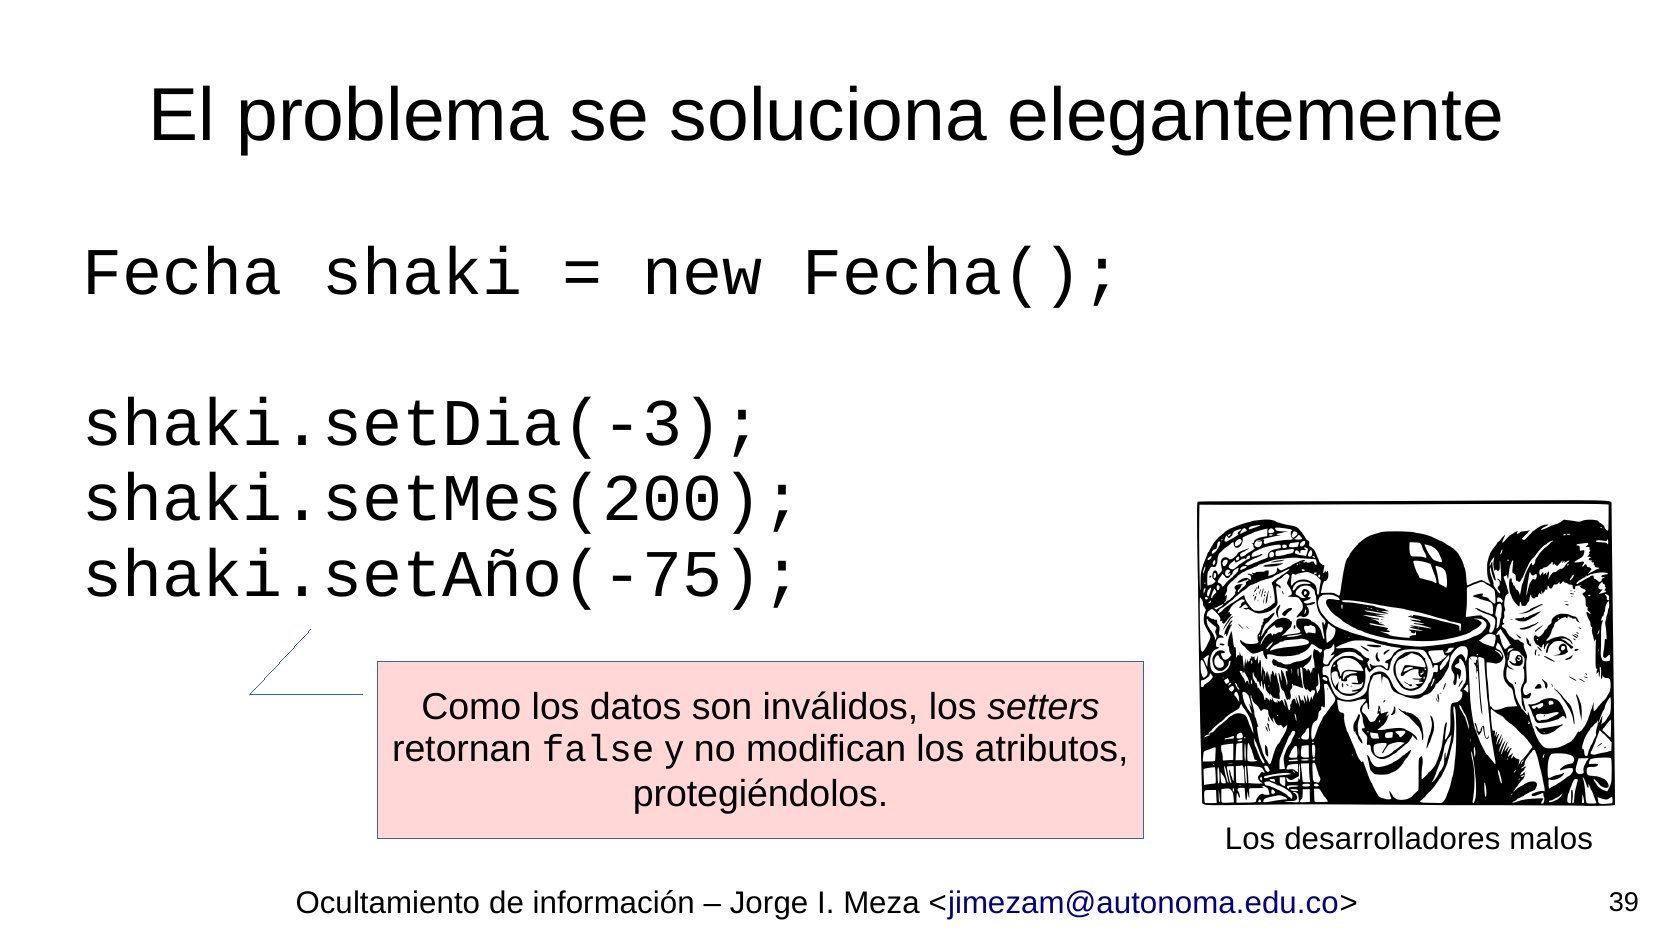

# El problema se soluciona elegantemente
Fecha shaki = new Fecha();
shaki.setDia(-3);
shaki.setMes(200);
shaki.setAño(-75);
Como los datos son inválidos, los setters retornan false y no modifican los atributos, protegiéndolos.
Los desarrolladores malos